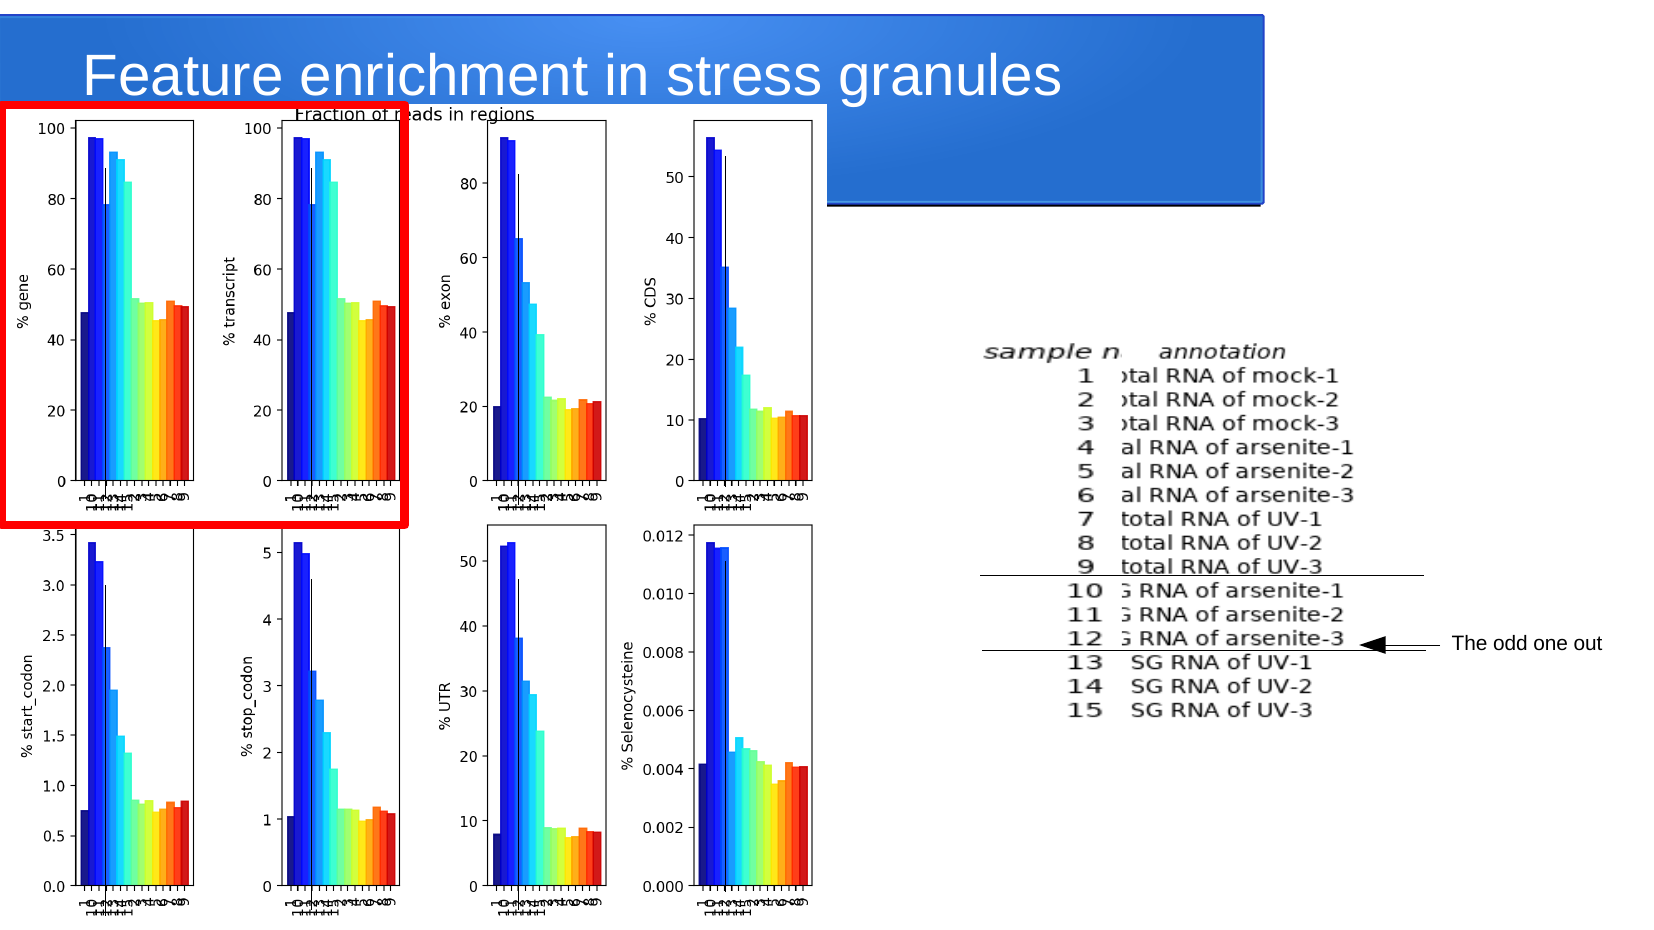

# Feature enrichment in stress granules
The odd one out